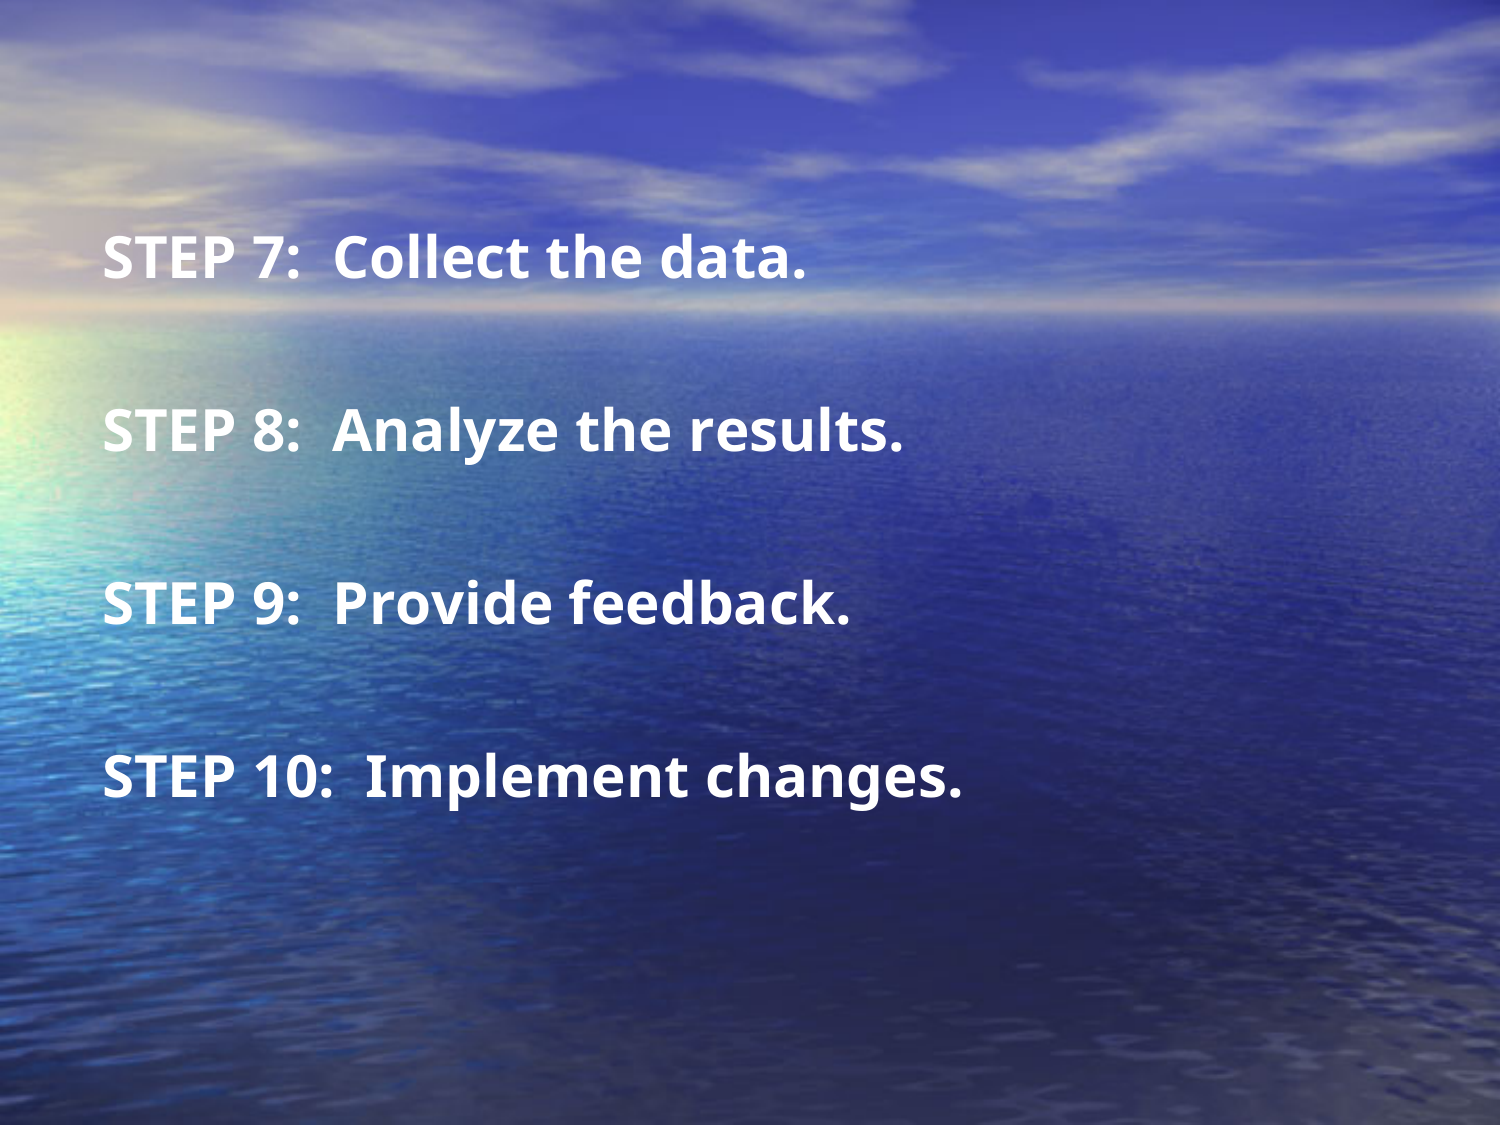

# STEP 7: Collect the data.
STEP 8: Analyze the results.
STEP 9: Provide feedback.
STEP 10: Implement changes.